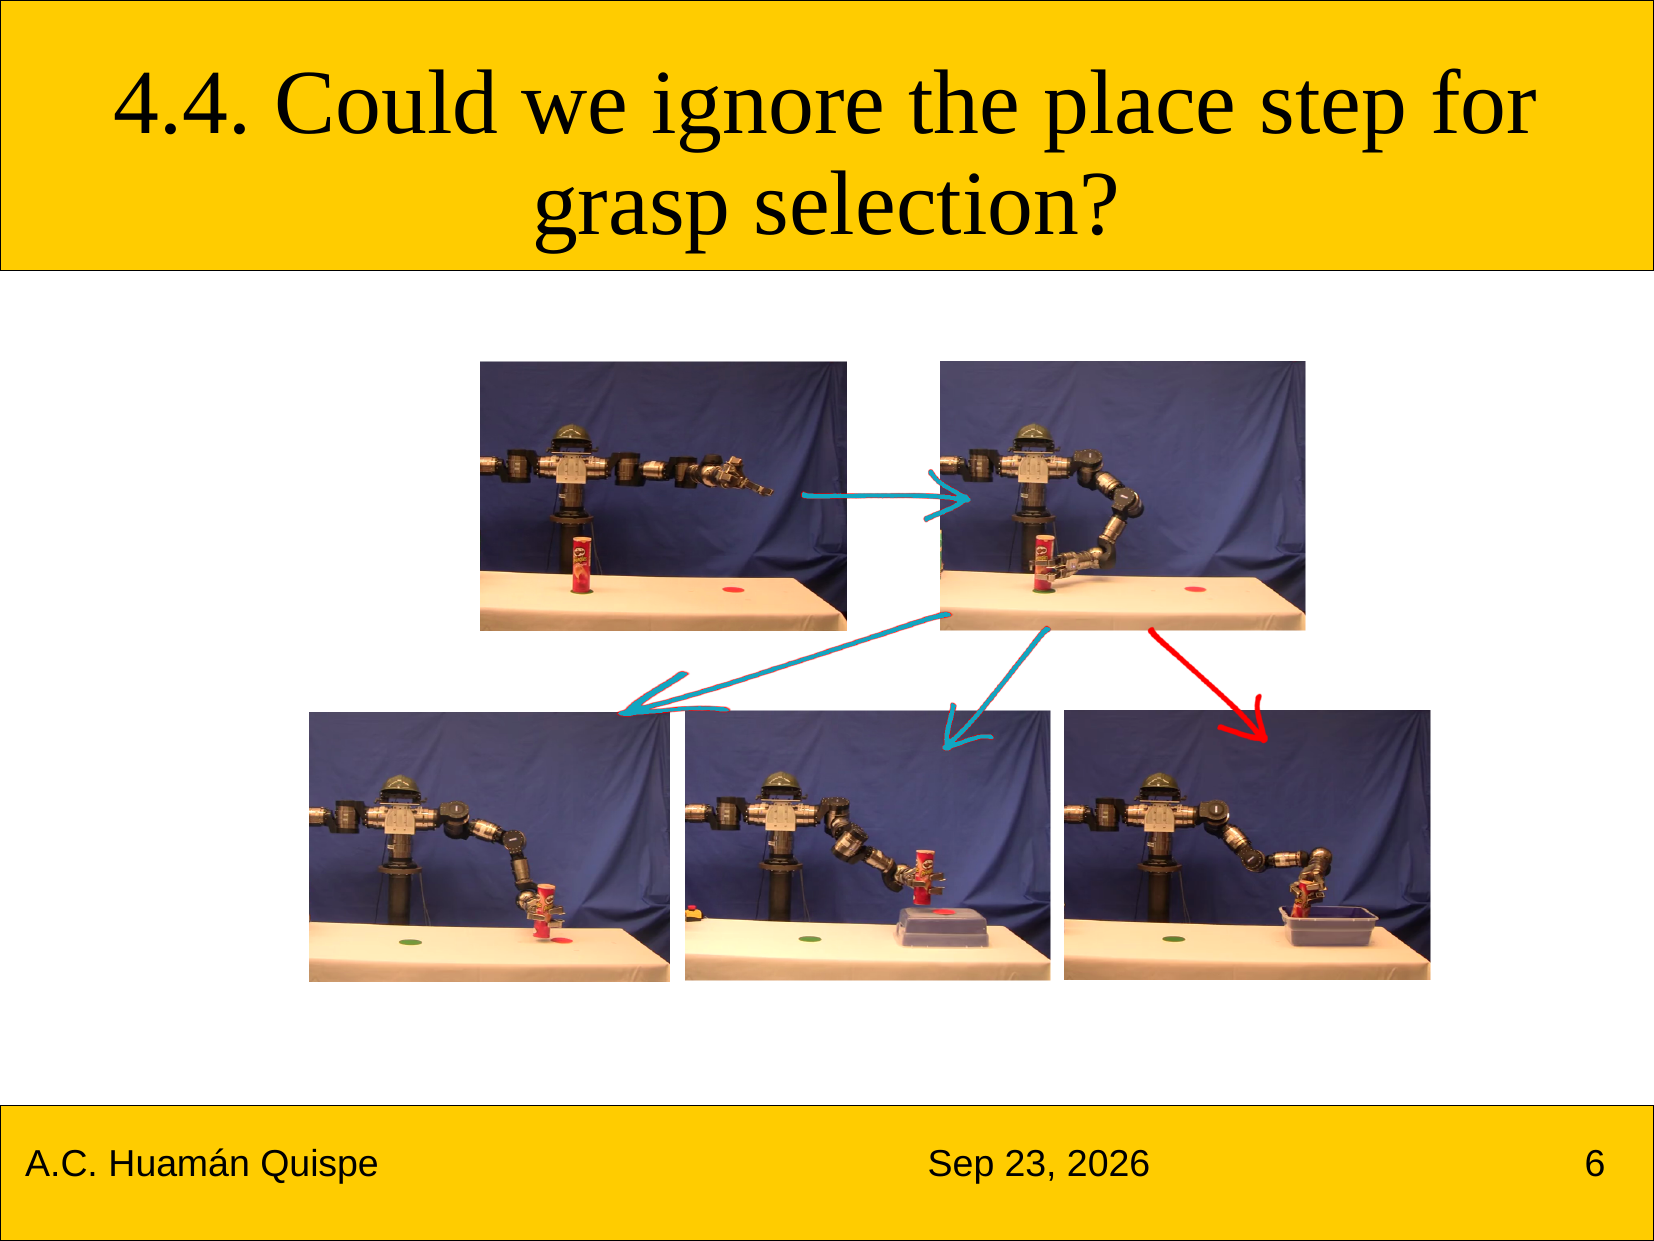

# 4.4. Could we ignore the place step for grasp selection?